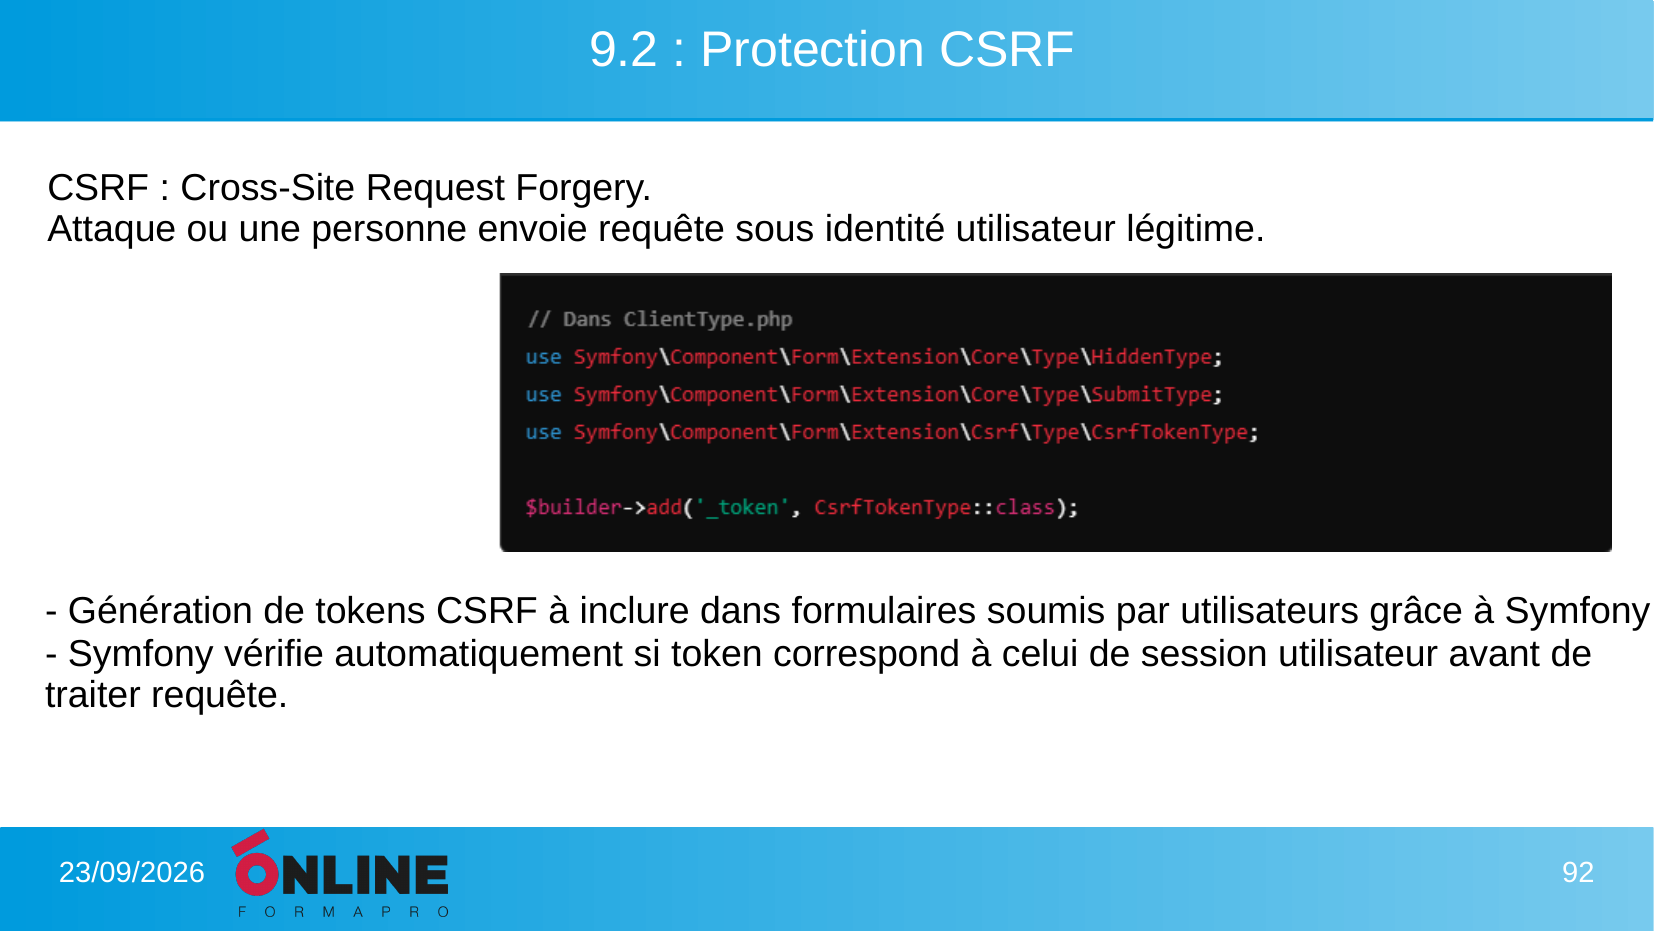

# 9.2 : Protection CSRF
CSRF : Cross-Site Request Forgery.
Attaque ou une personne envoie requête sous identité utilisateur légitime.
- Génération de tokens CSRF à inclure dans formulaires soumis par utilisateurs grâce à Symfony
- Symfony vérifie automatiquement si token correspond à celui de session utilisateur avant de
traiter requête.
92